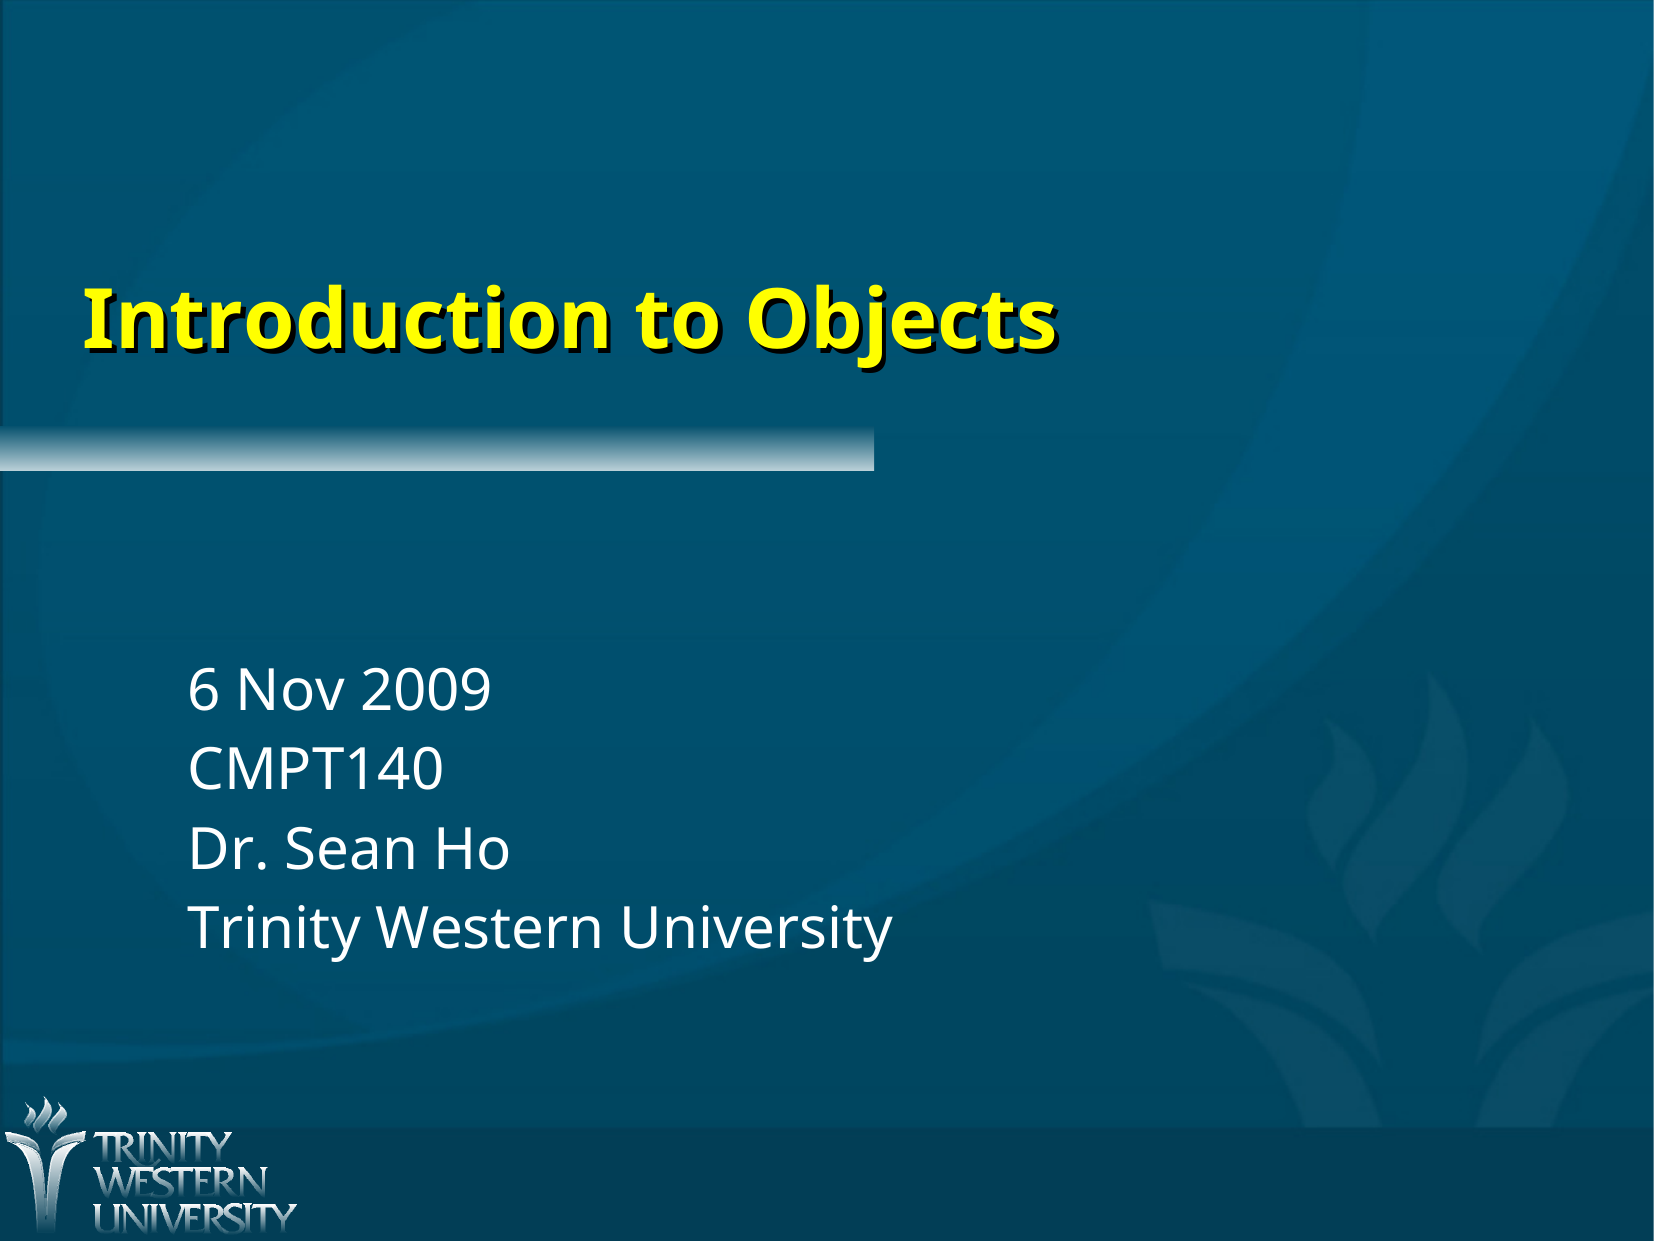

# Introduction to Objects
6 Nov 2009
CMPT140
Dr. Sean Ho
Trinity Western University